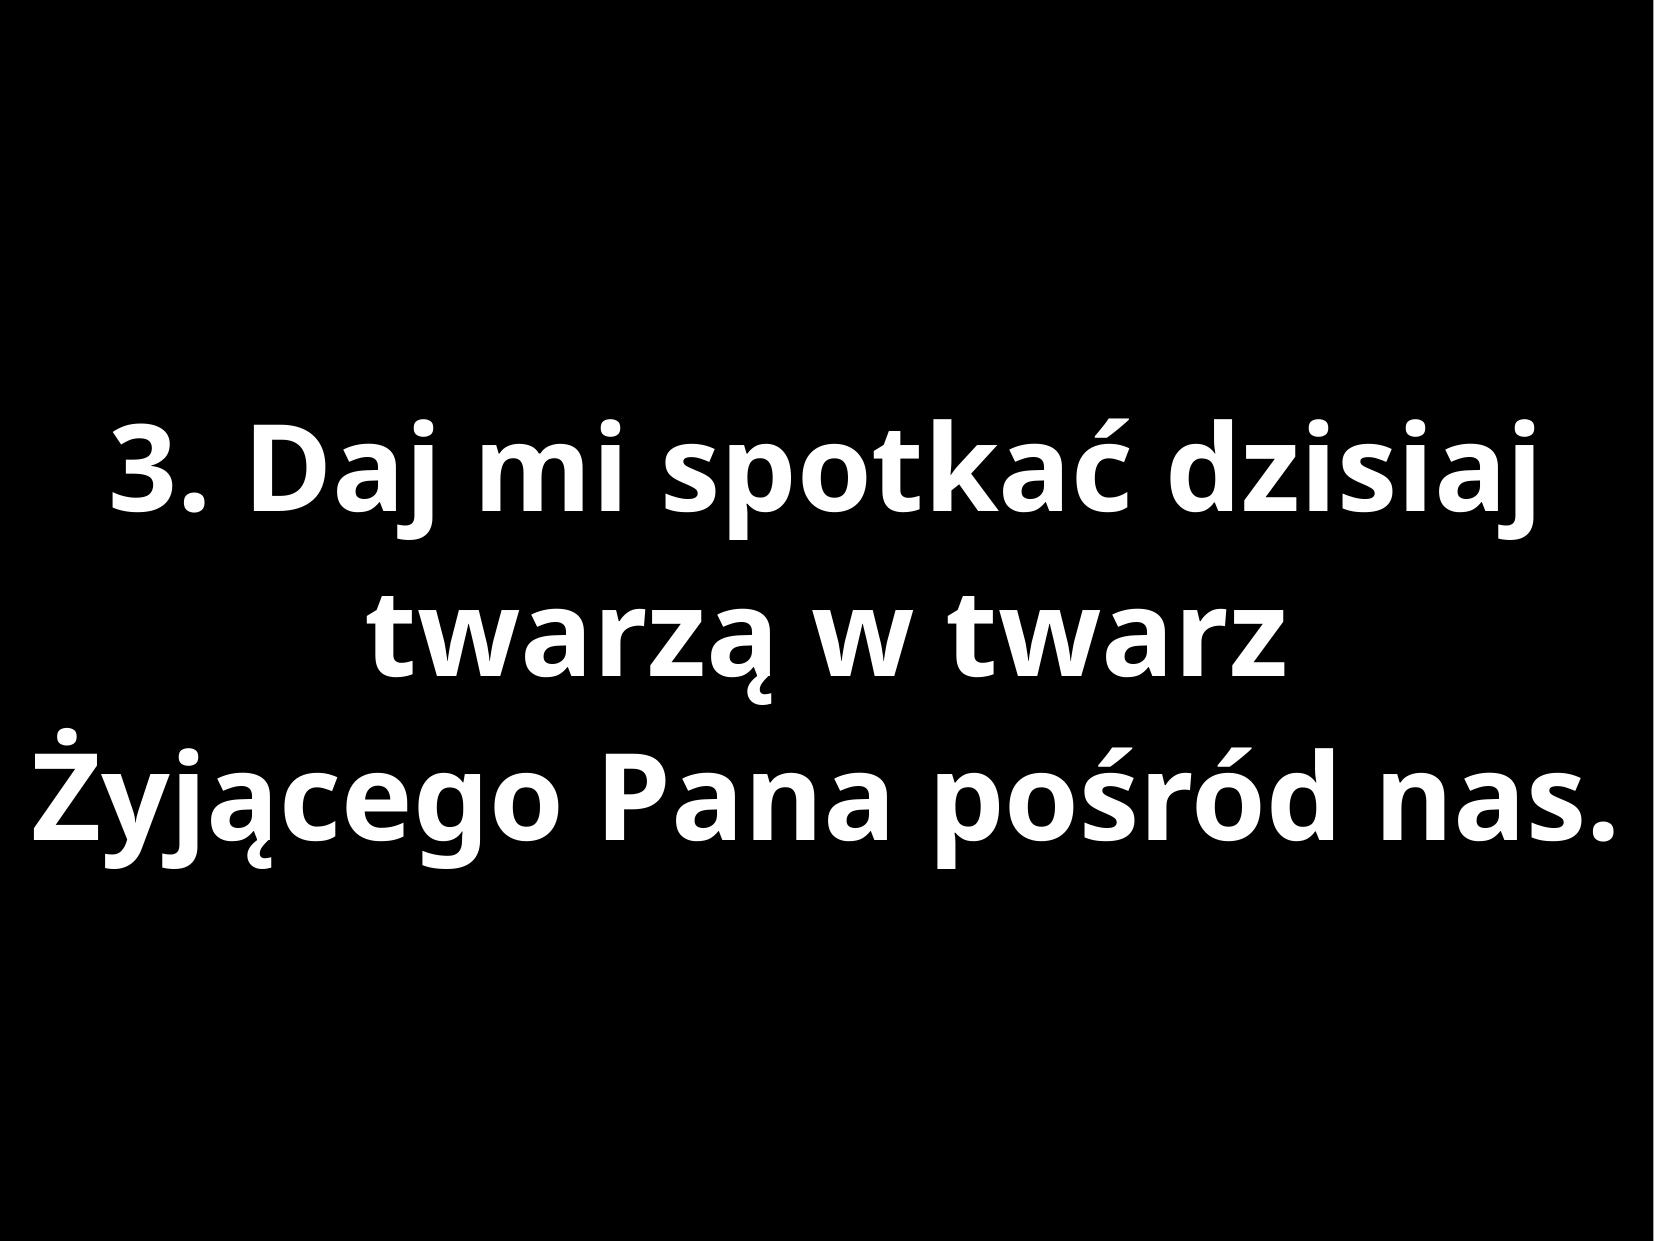

# 3. Daj mi spotkać dzisiaj twarzą w twarz Żyjącego Pana pośród nas.